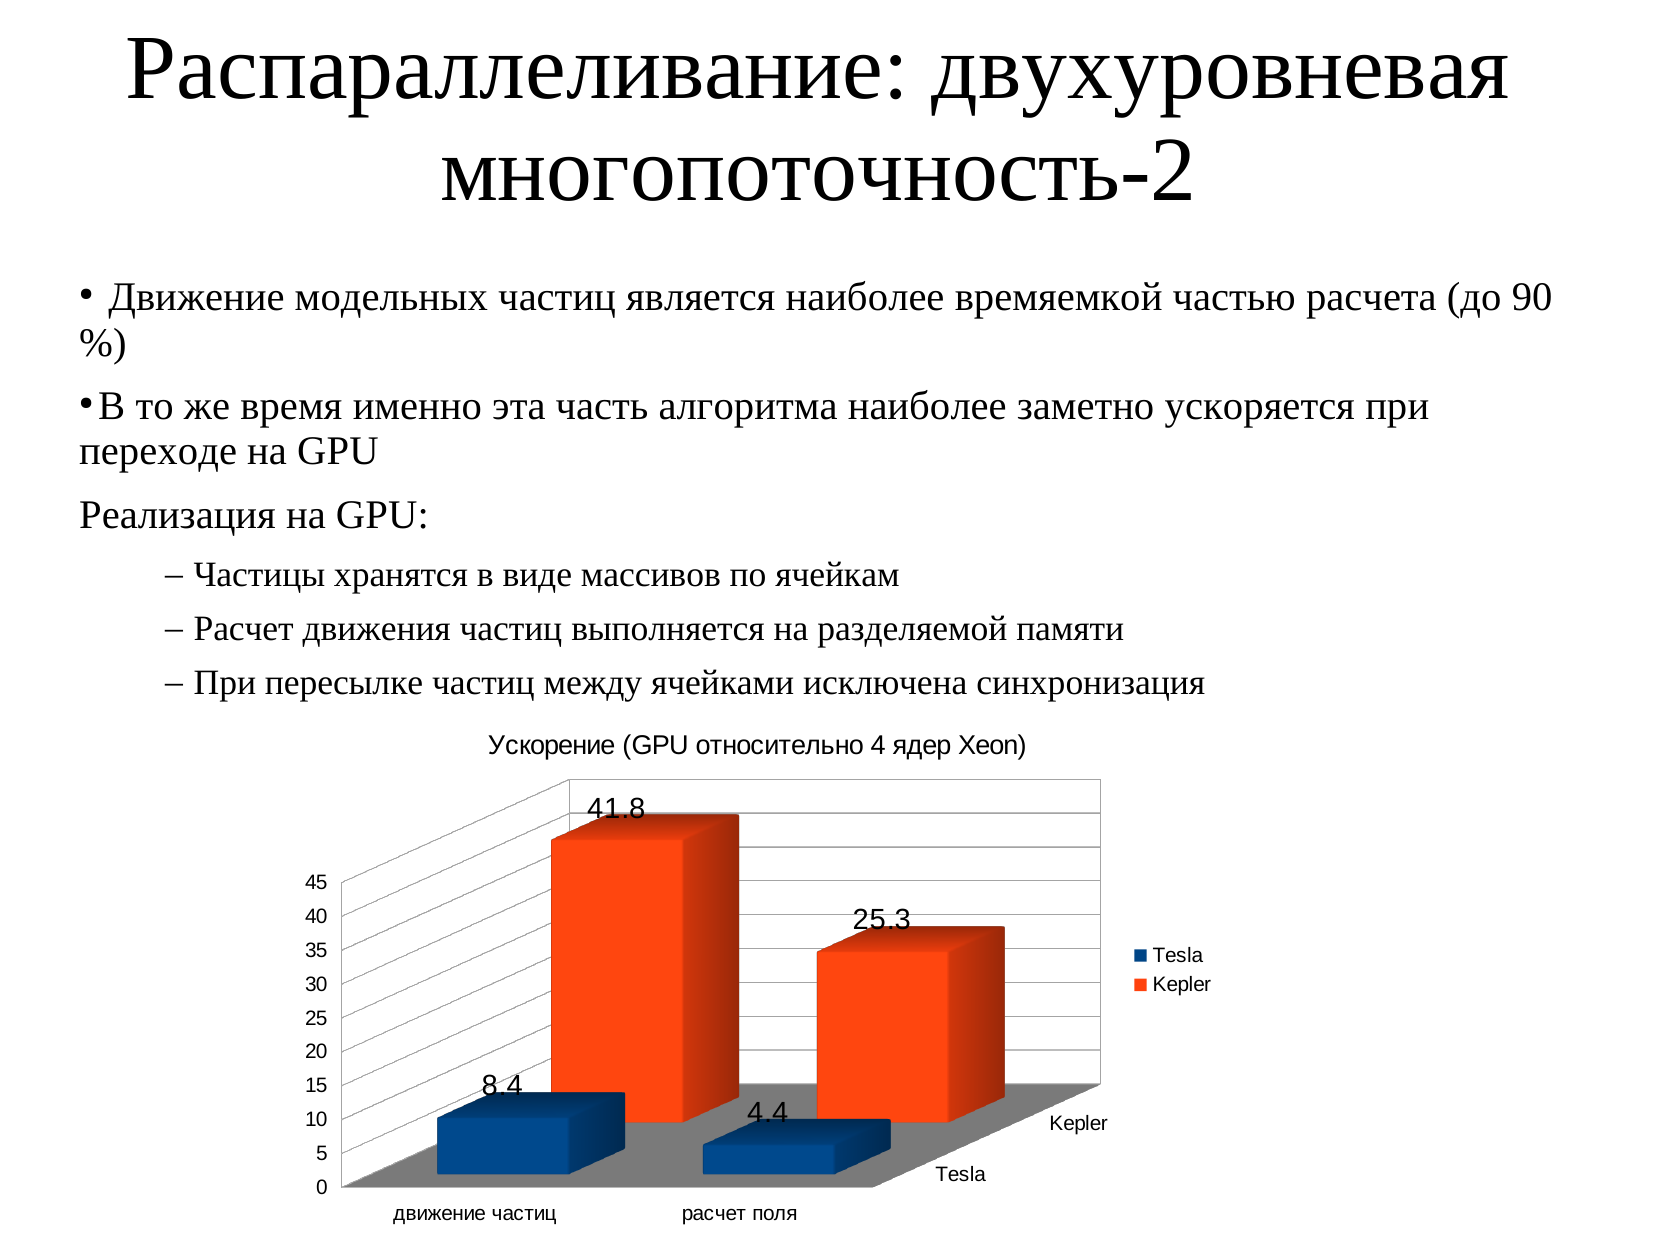

Распараллеливание: двухуровневая многопоточность-2
# Движение модельных частиц является наиболее времяемкой частью расчета (до 90 %)
 В то же время именно эта часть алгоритма наиболее заметно ускоряется при переходе на GPU
Реализация на GPU:
Частицы хранятся в виде массивов по ячейкам
Расчет движения частиц выполняется на разделяемой памяти
При пересылке частиц между ячейками исключена синхронизация
[unsupported chart]